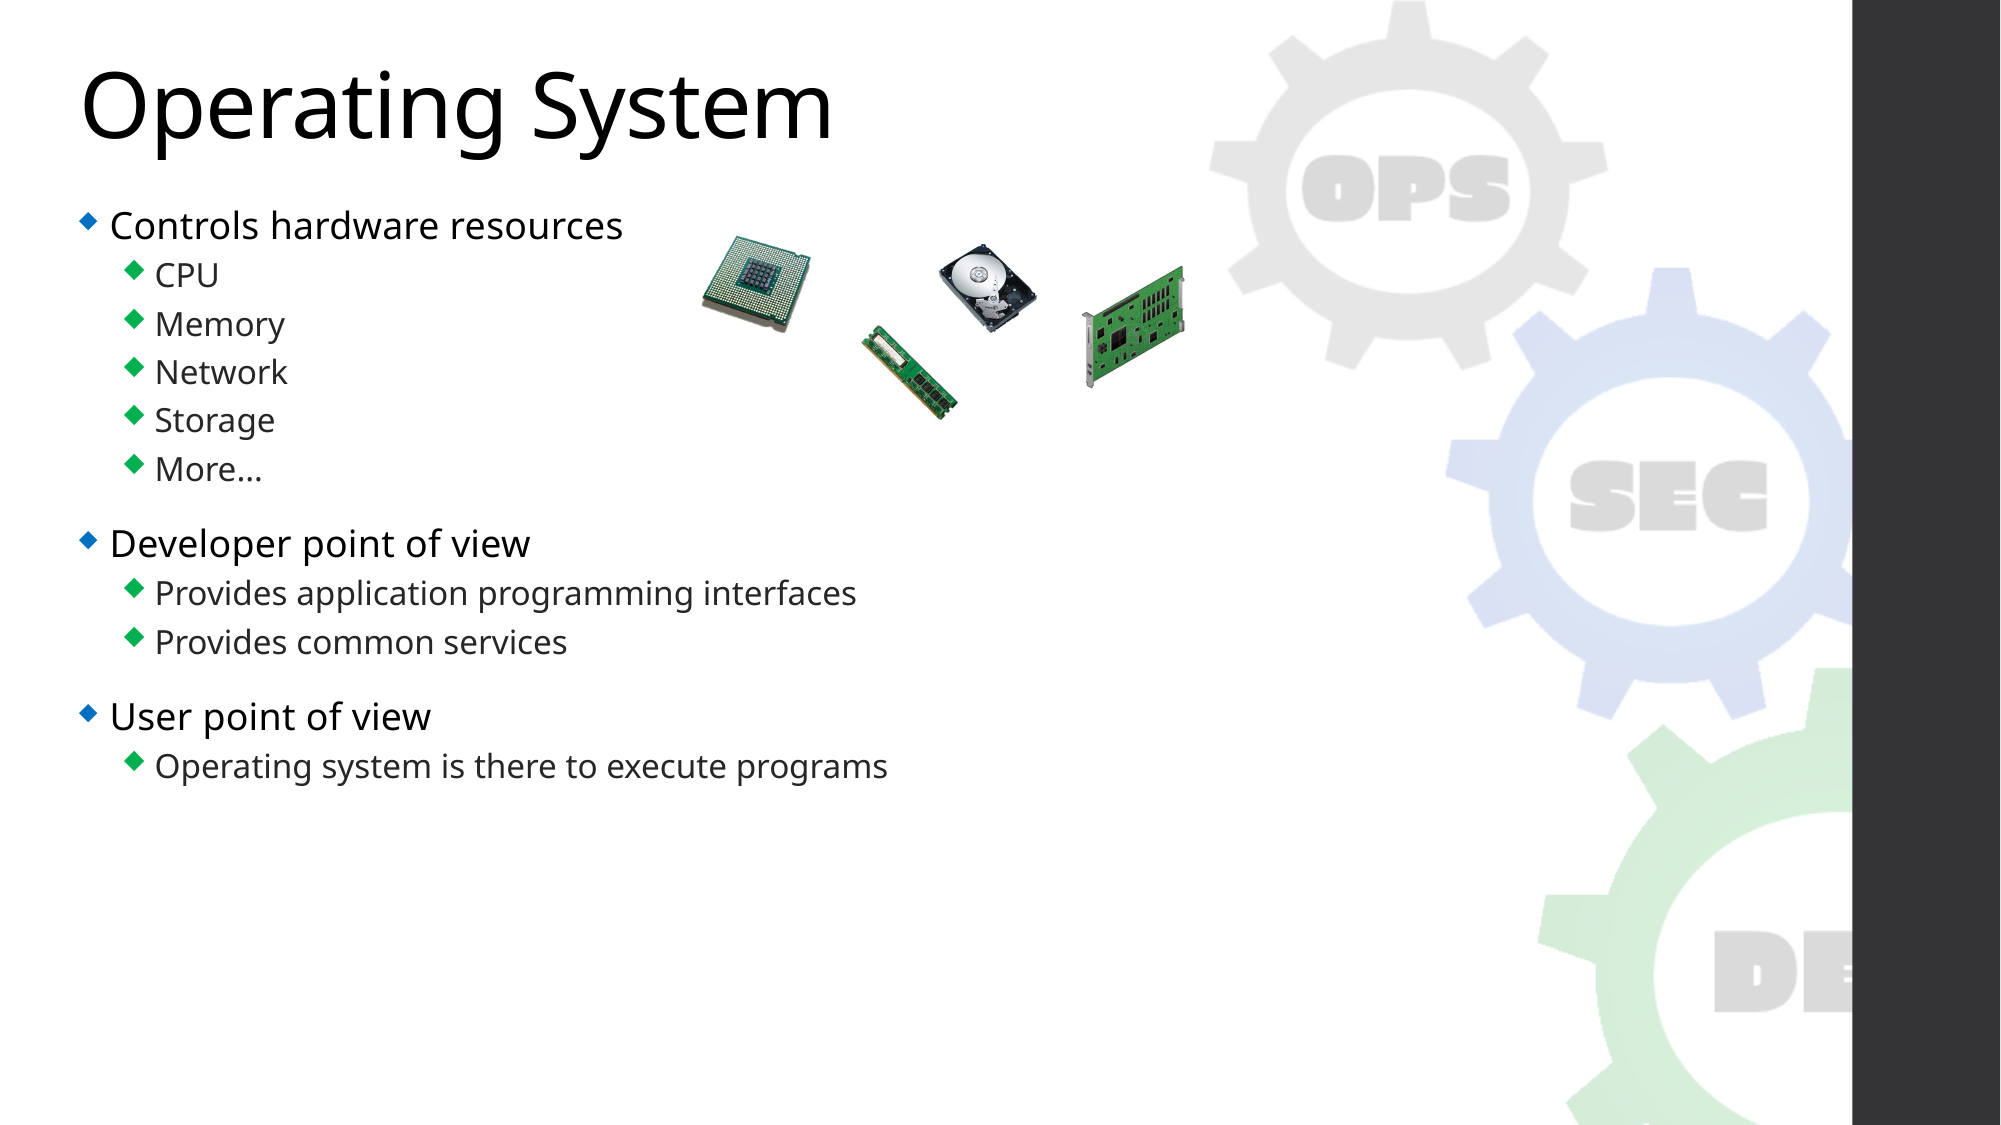

# Operating System
Controls hardware resources
CPU
Memory
Network
Storage
More…
Developer point of view
Provides application programming interfaces
Provides common services
User point of view
Operating system is there to execute programs